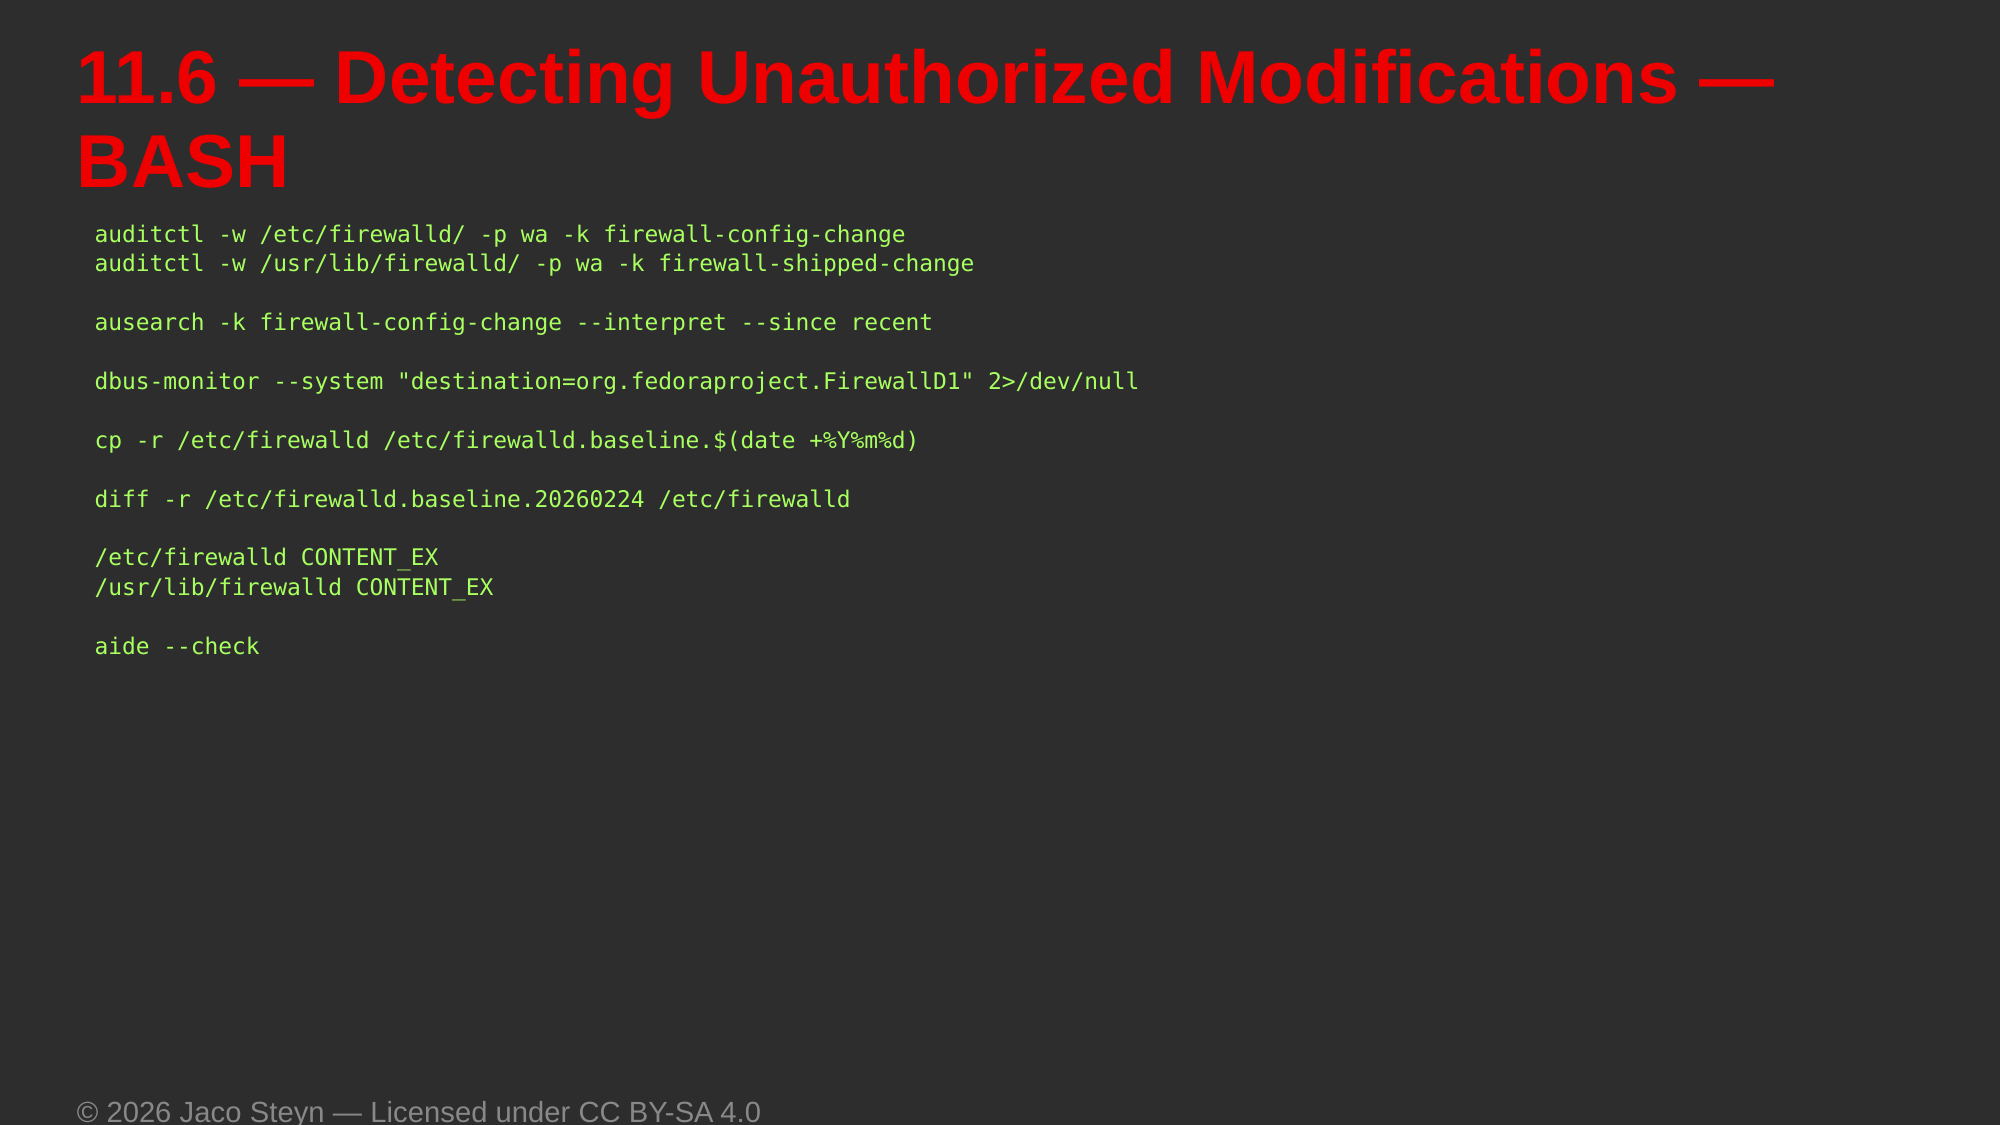

11.6 — Detecting Unauthorized Modifications — BASH
auditctl -w /etc/firewalld/ -p wa -k firewall-config-change
auditctl -w /usr/lib/firewalld/ -p wa -k firewall-shipped-change
ausearch -k firewall-config-change --interpret --since recent
dbus-monitor --system "destination=org.fedoraproject.FirewallD1" 2>/dev/null
cp -r /etc/firewalld /etc/firewalld.baseline.$(date +%Y%m%d)
diff -r /etc/firewalld.baseline.20260224 /etc/firewalld
/etc/firewalld CONTENT_EX
/usr/lib/firewalld CONTENT_EX
aide --check
© 2026 Jaco Steyn — Licensed under CC BY-SA 4.0